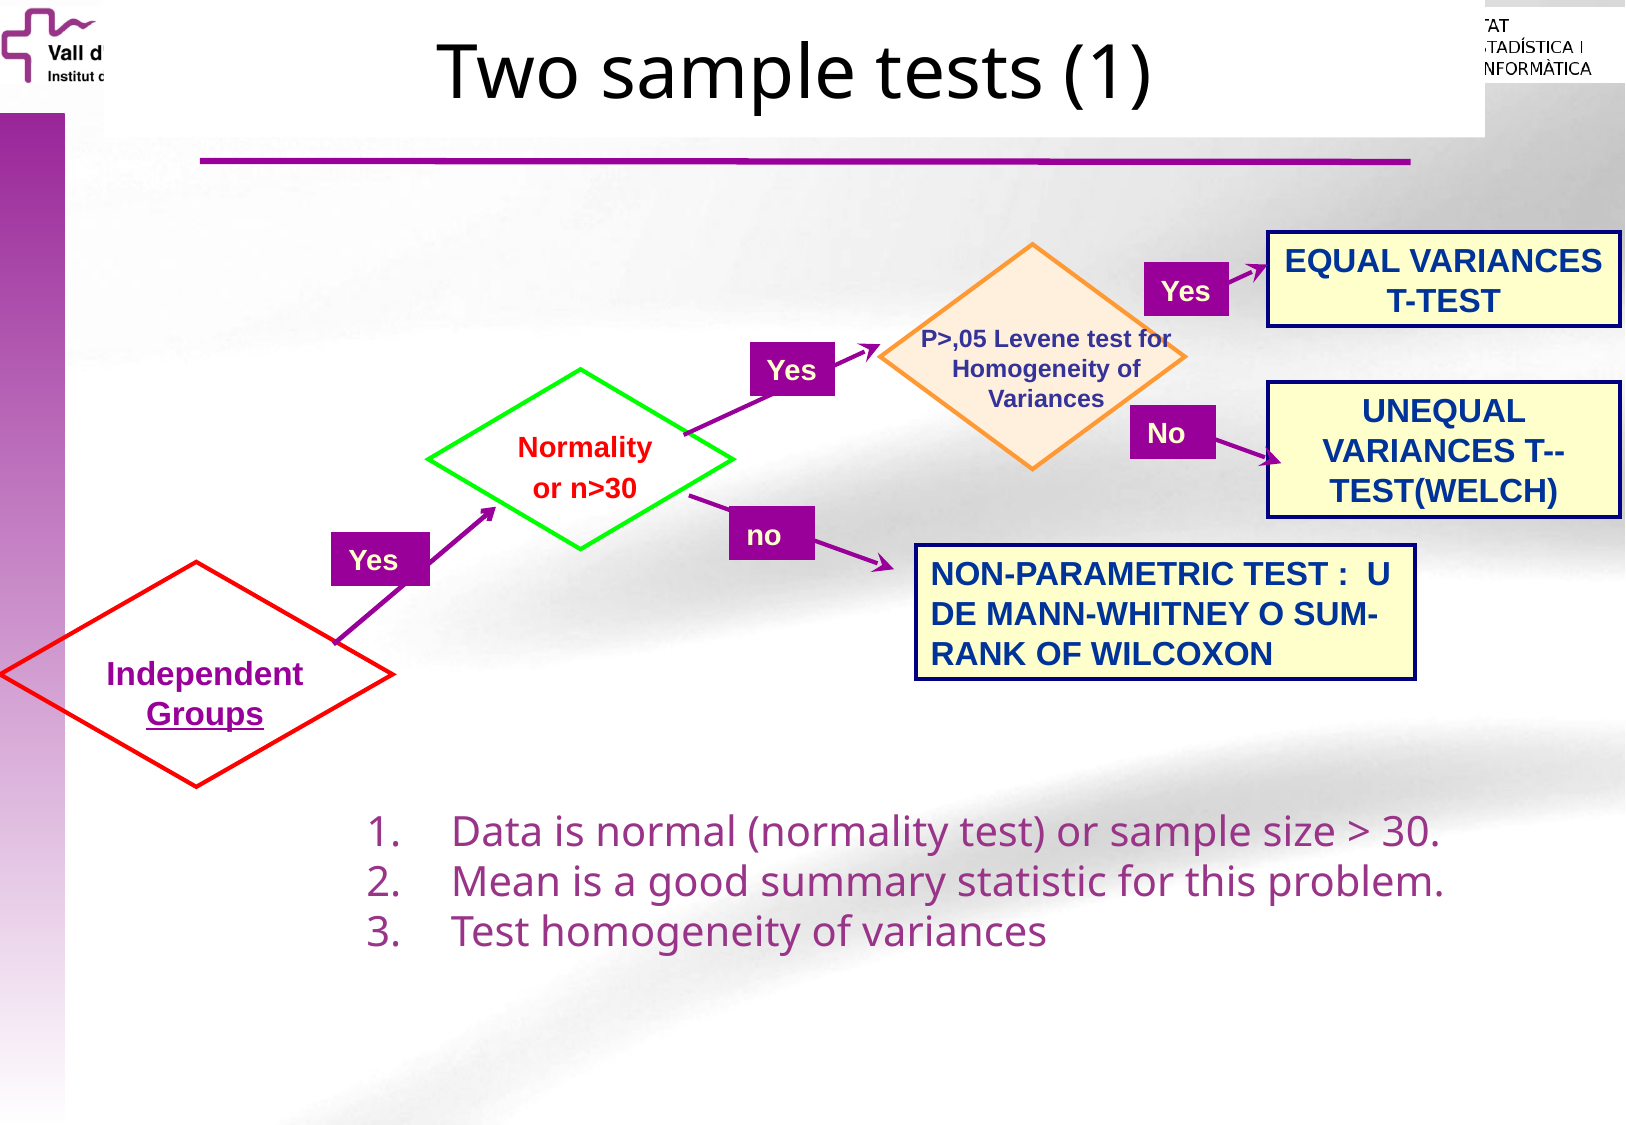

Two sample tests (1)
EQUAL VARIANCES T-TEST
P>,05 Levene test for Homogeneity of Variances
Yes
Yes
Normality
or n>30
UNEQUAL VARIANCES T--TEST(WELCH)
No
no
Yes
NON-PARAMETRIC TEST : U DE MANN-WHITNEY O SUM-RANK OF WILCOXON
Independent Groups
Data is normal (normality test) or sample size > 30.
Mean is a good summary statistic for this problem.
Test homogeneity of variances